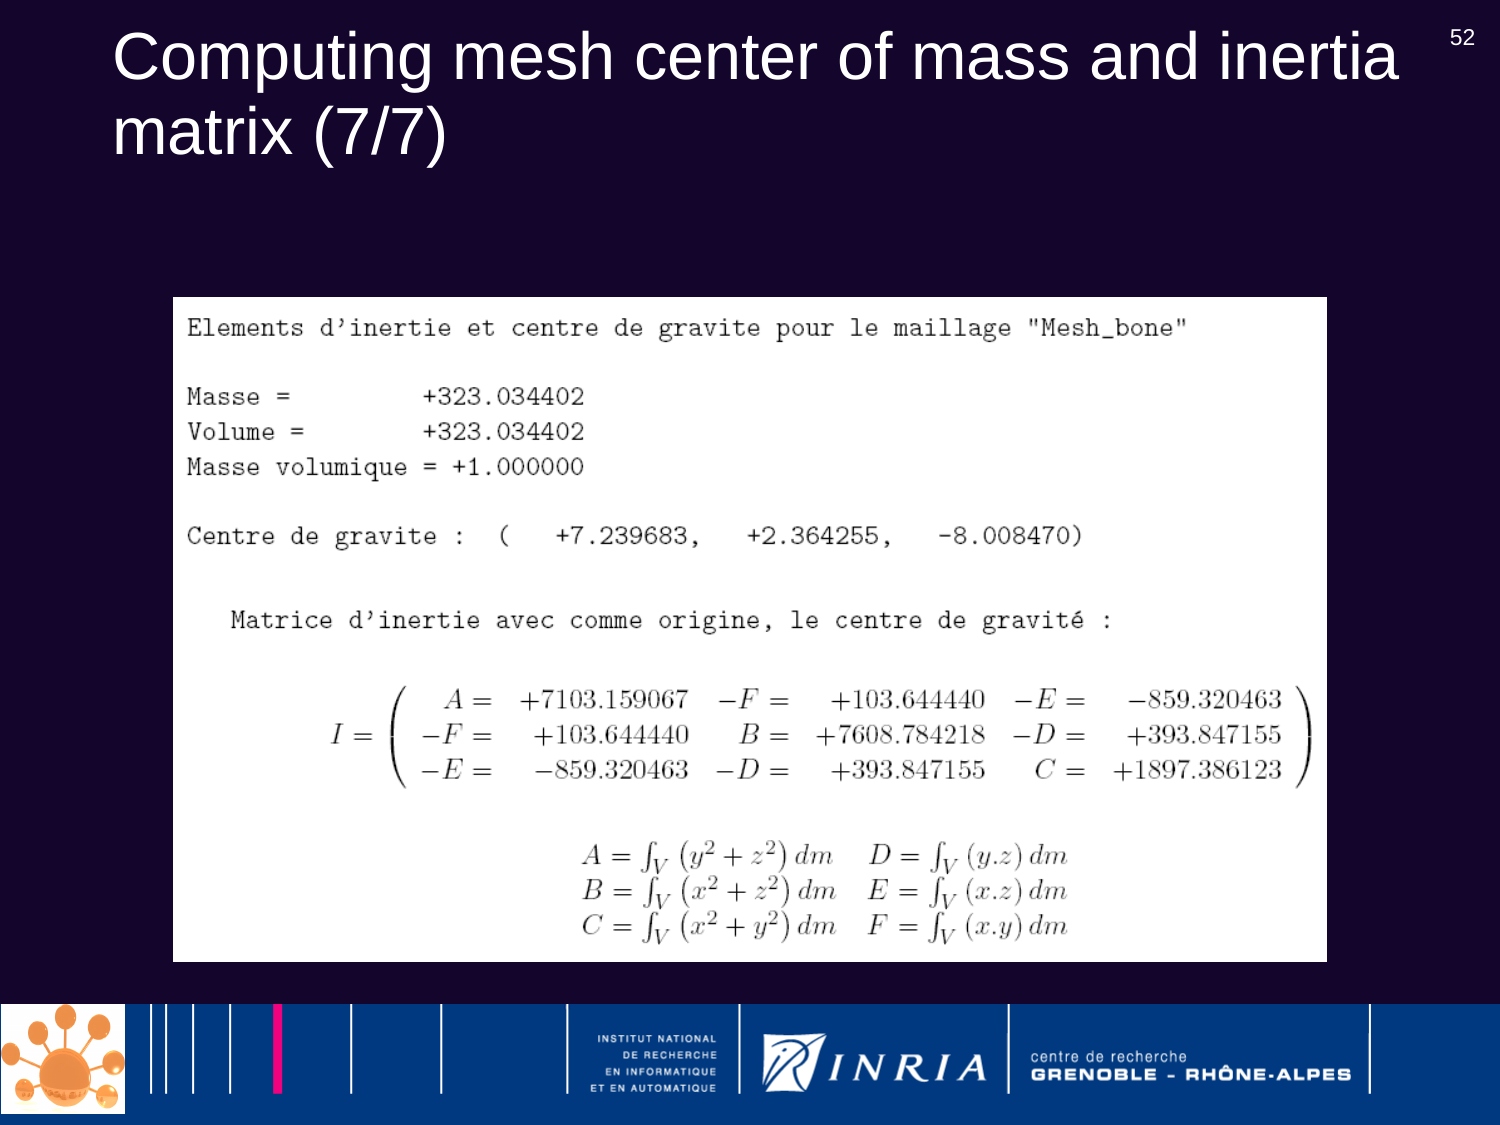

# Computing mesh center of mass and inertia matrix (7/7)